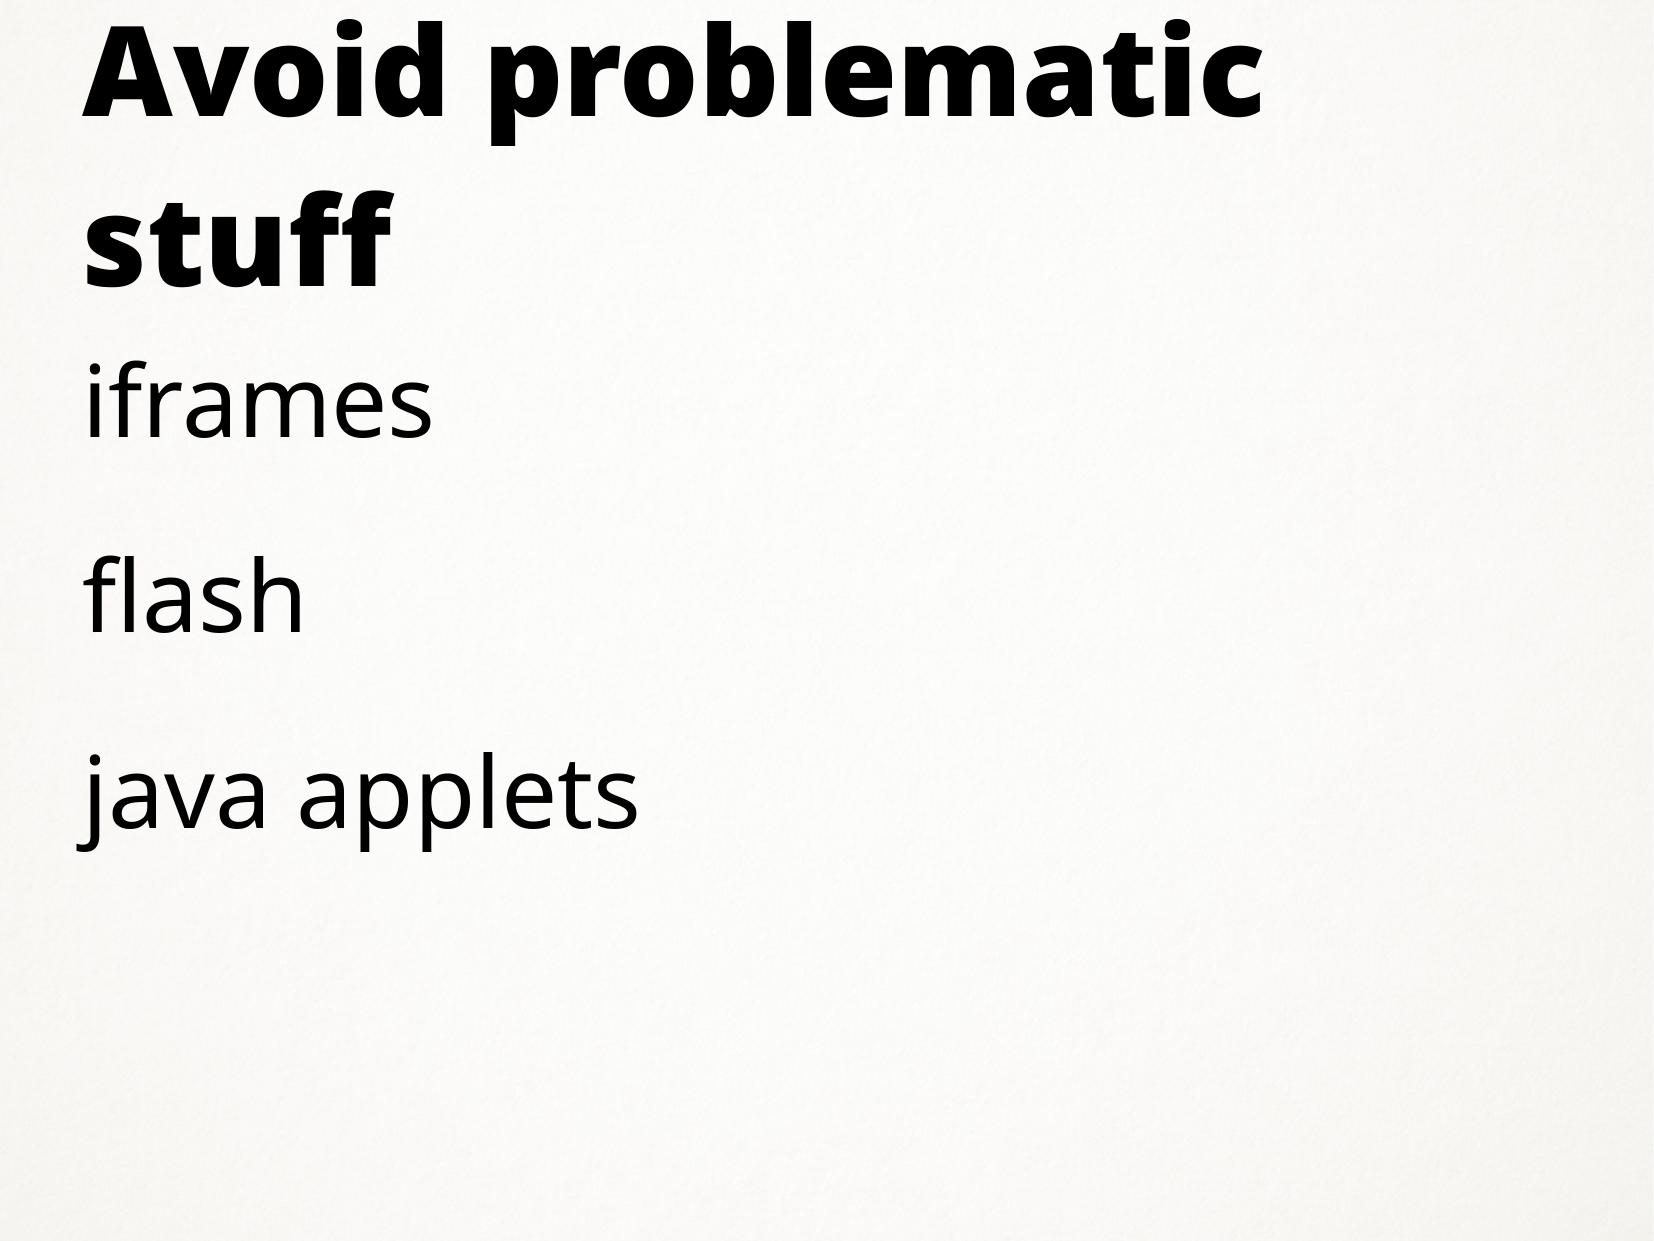

# Avoid problematic stuff
iframes
flash
java applets